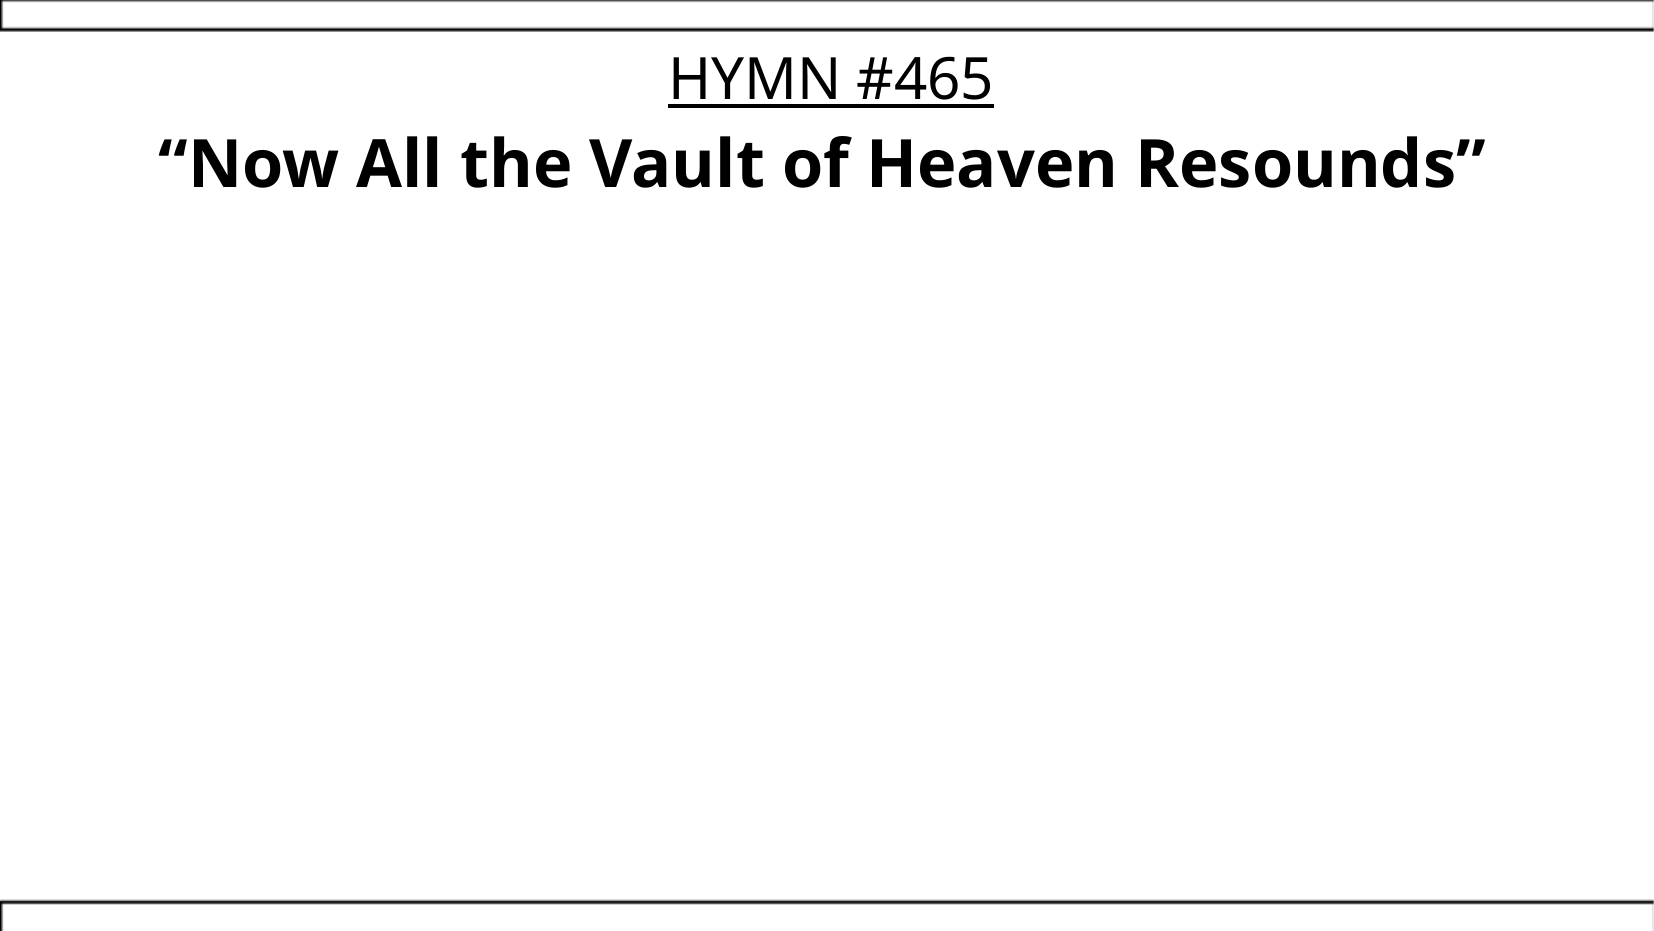

HYMN #465
“Now All the Vault of Heaven Resounds”